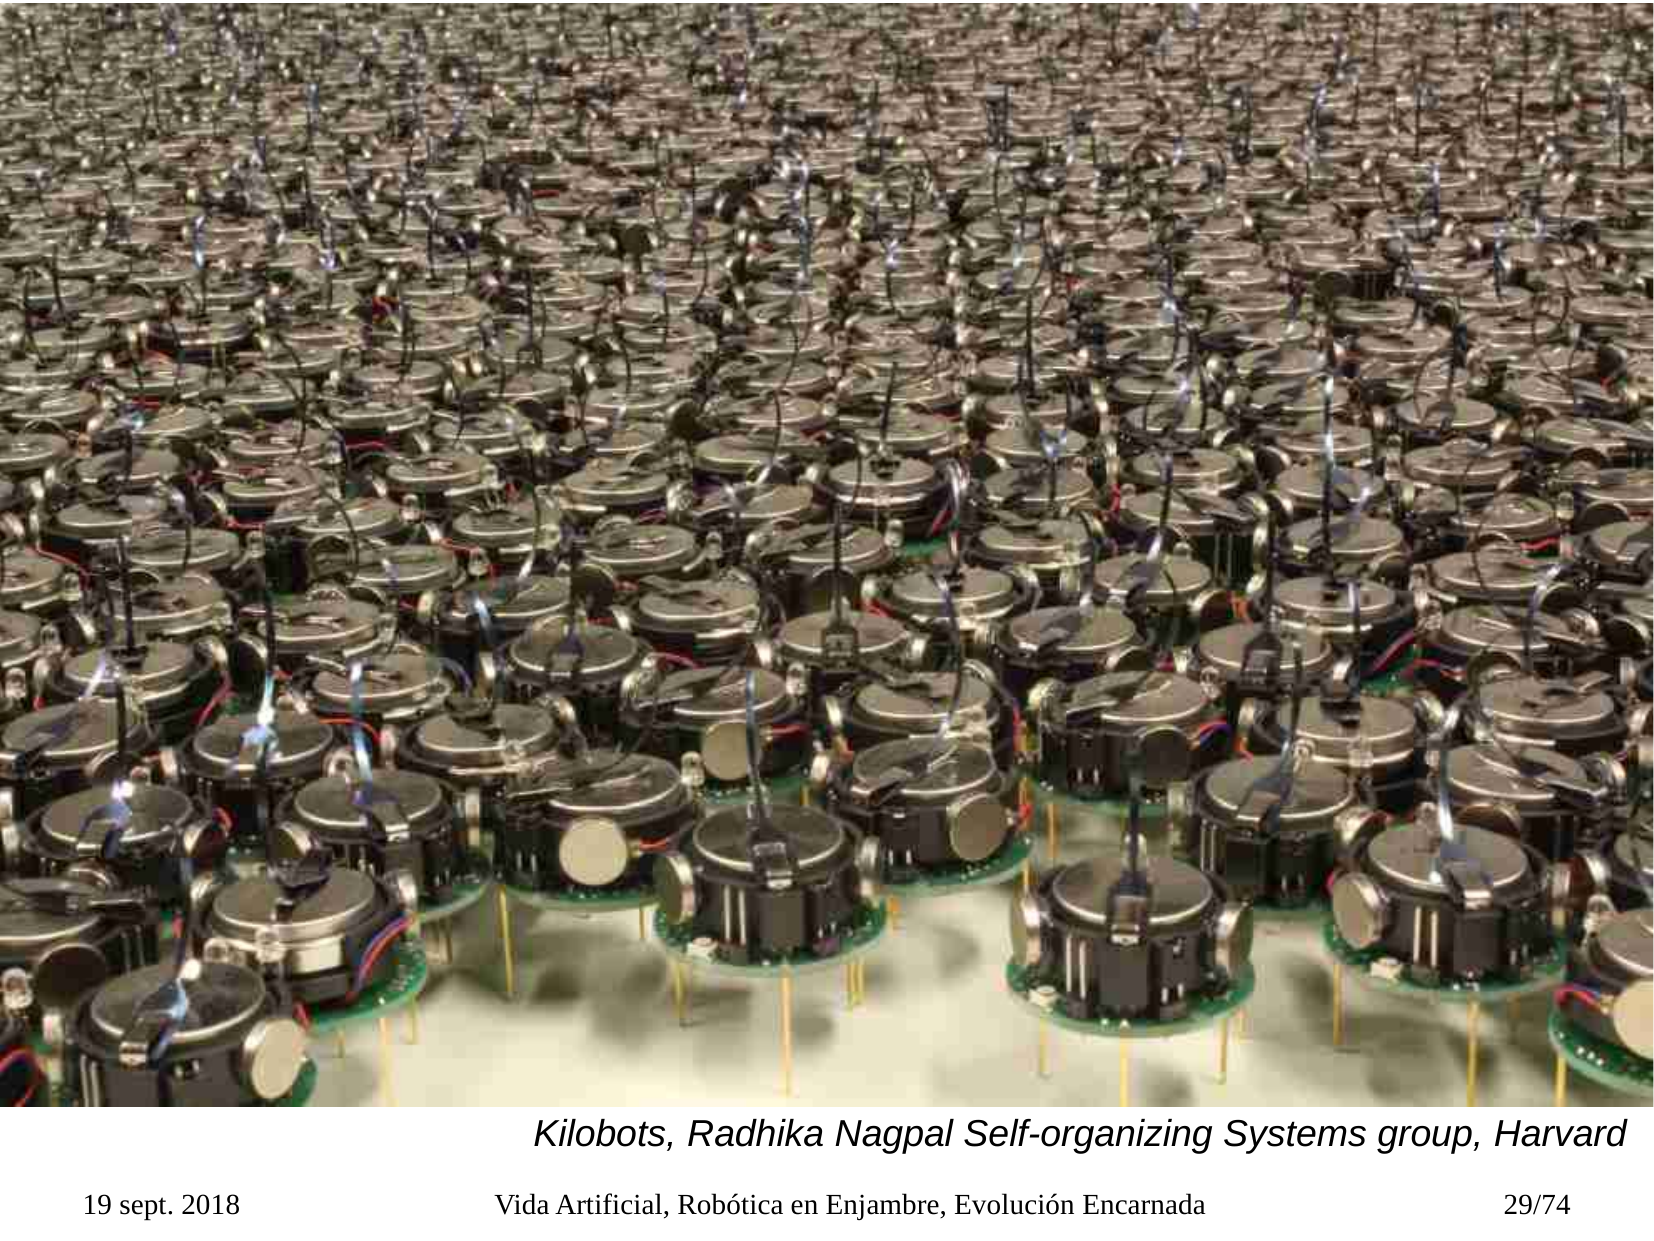

Kilobots, Radhika Nagpal Self-organizing Systems group, Harvard
19 sept. 2018
Vida Artificial, Robótica en Enjambre, Evolución Encarnada
29